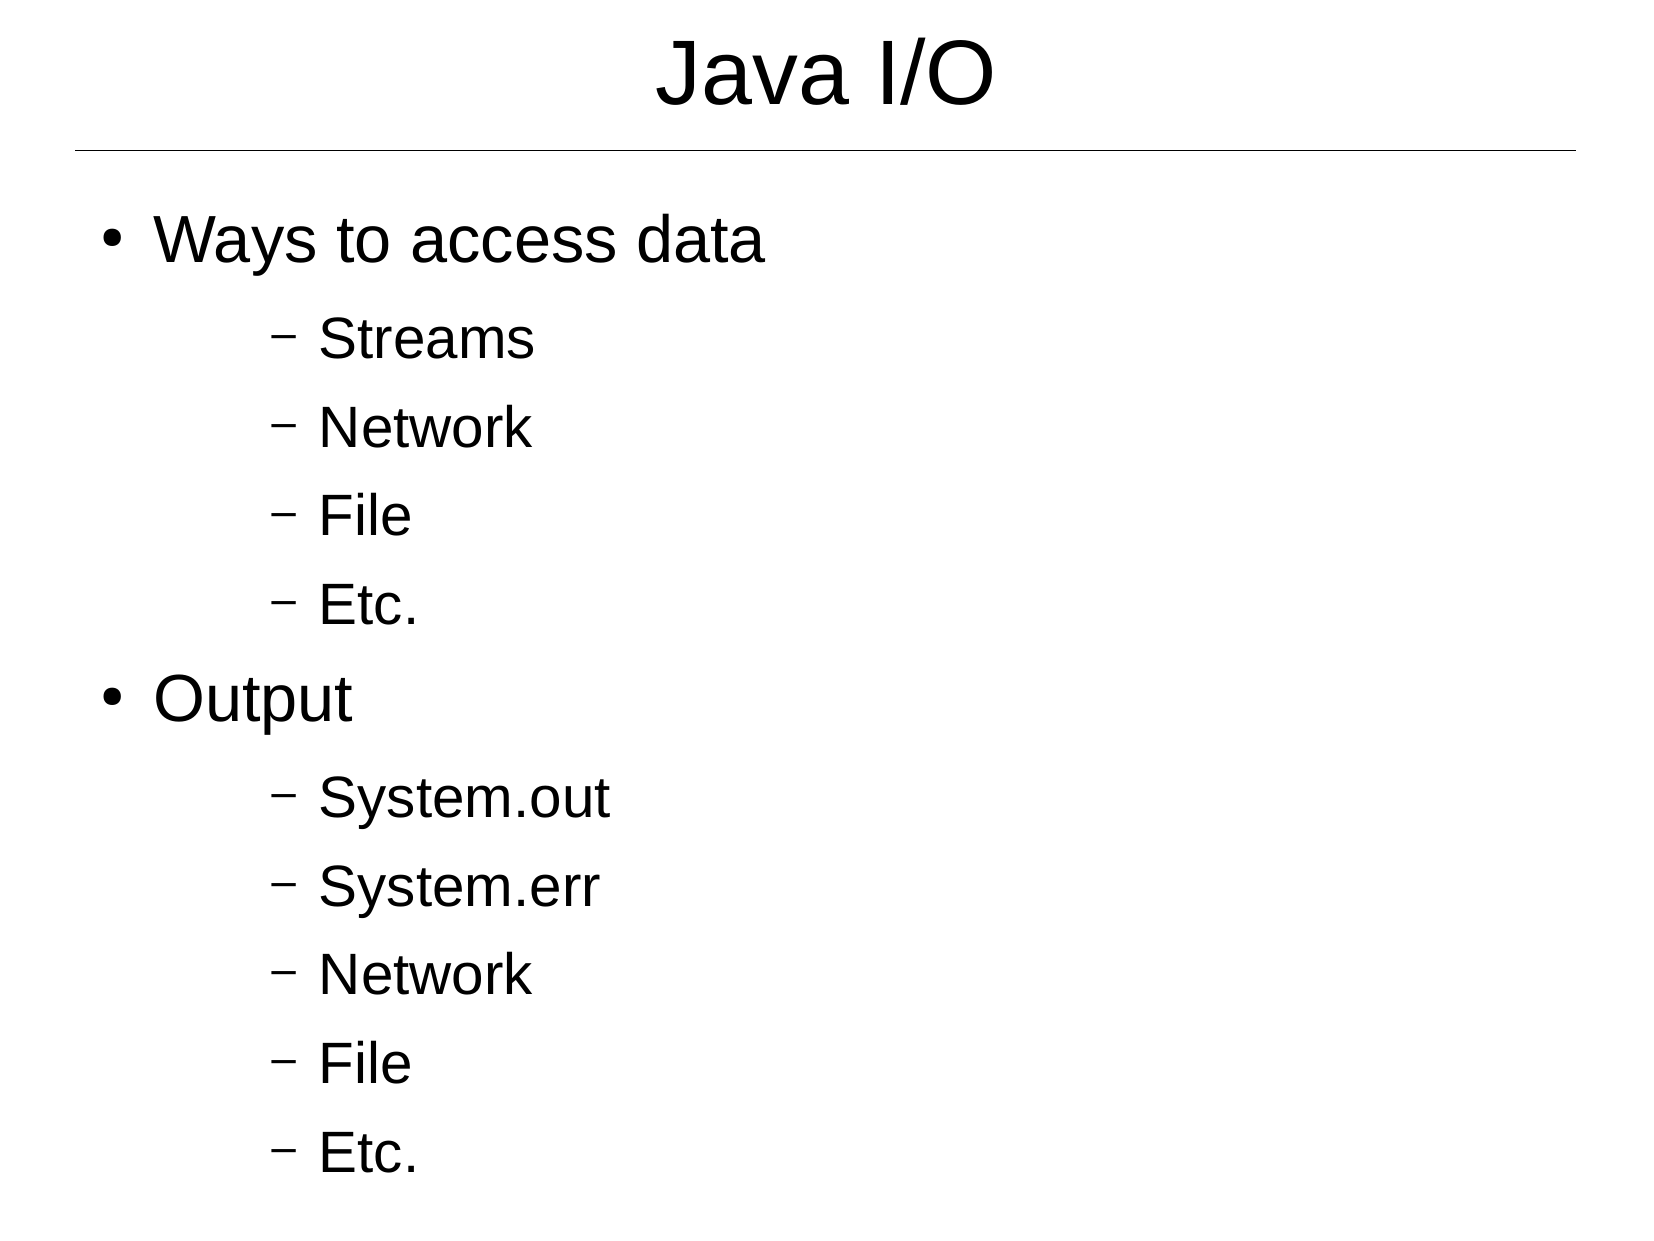

# Java I/O
Ways to access data
Streams
Network
File
Etc.
Output
System.out
System.err
Network
File
Etc.